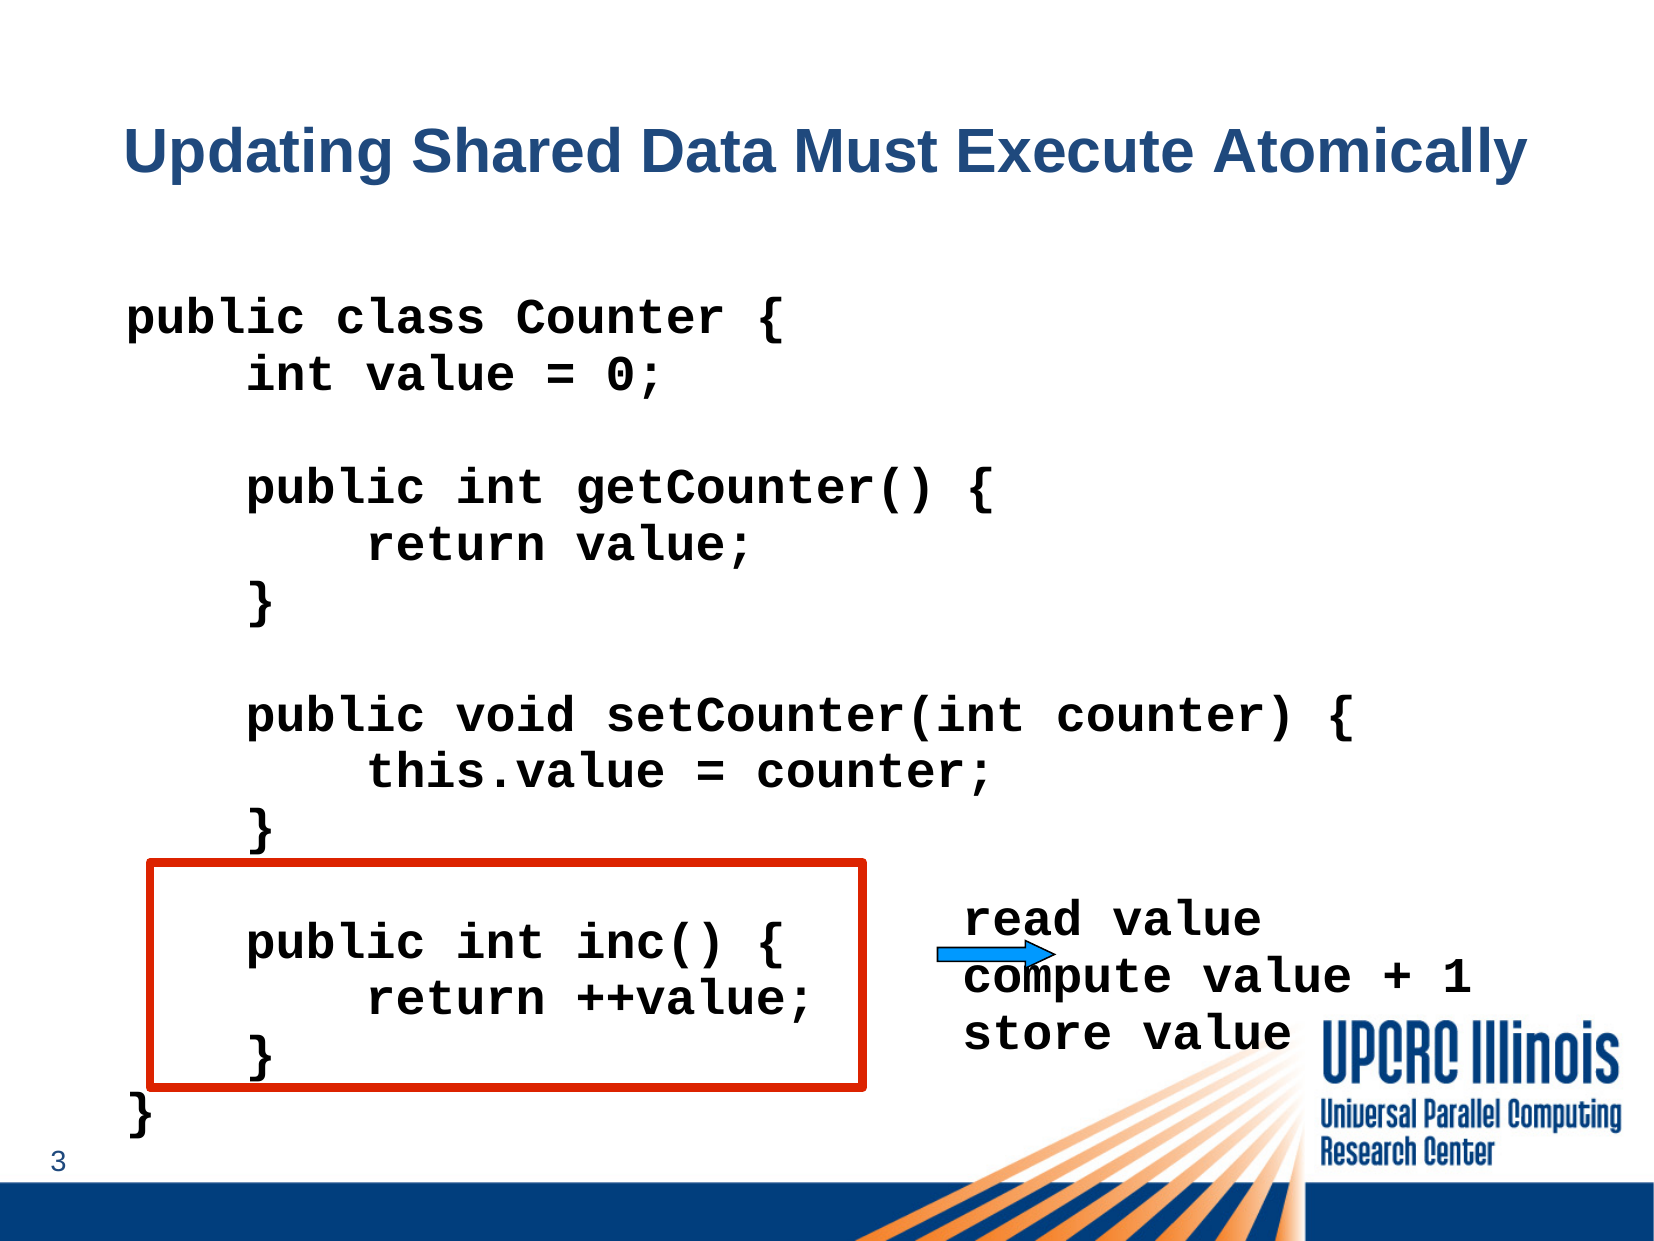

# Updating Shared Data Must Execute Atomically
public class Counter {
 int value = 0;
 public int getCounter() {
 return value;
 }
 public void setCounter(int counter) {
 this.value = counter;
 }
 public int inc() {
 return ++value;
 }
}
read value
compute value + 1
store value
3